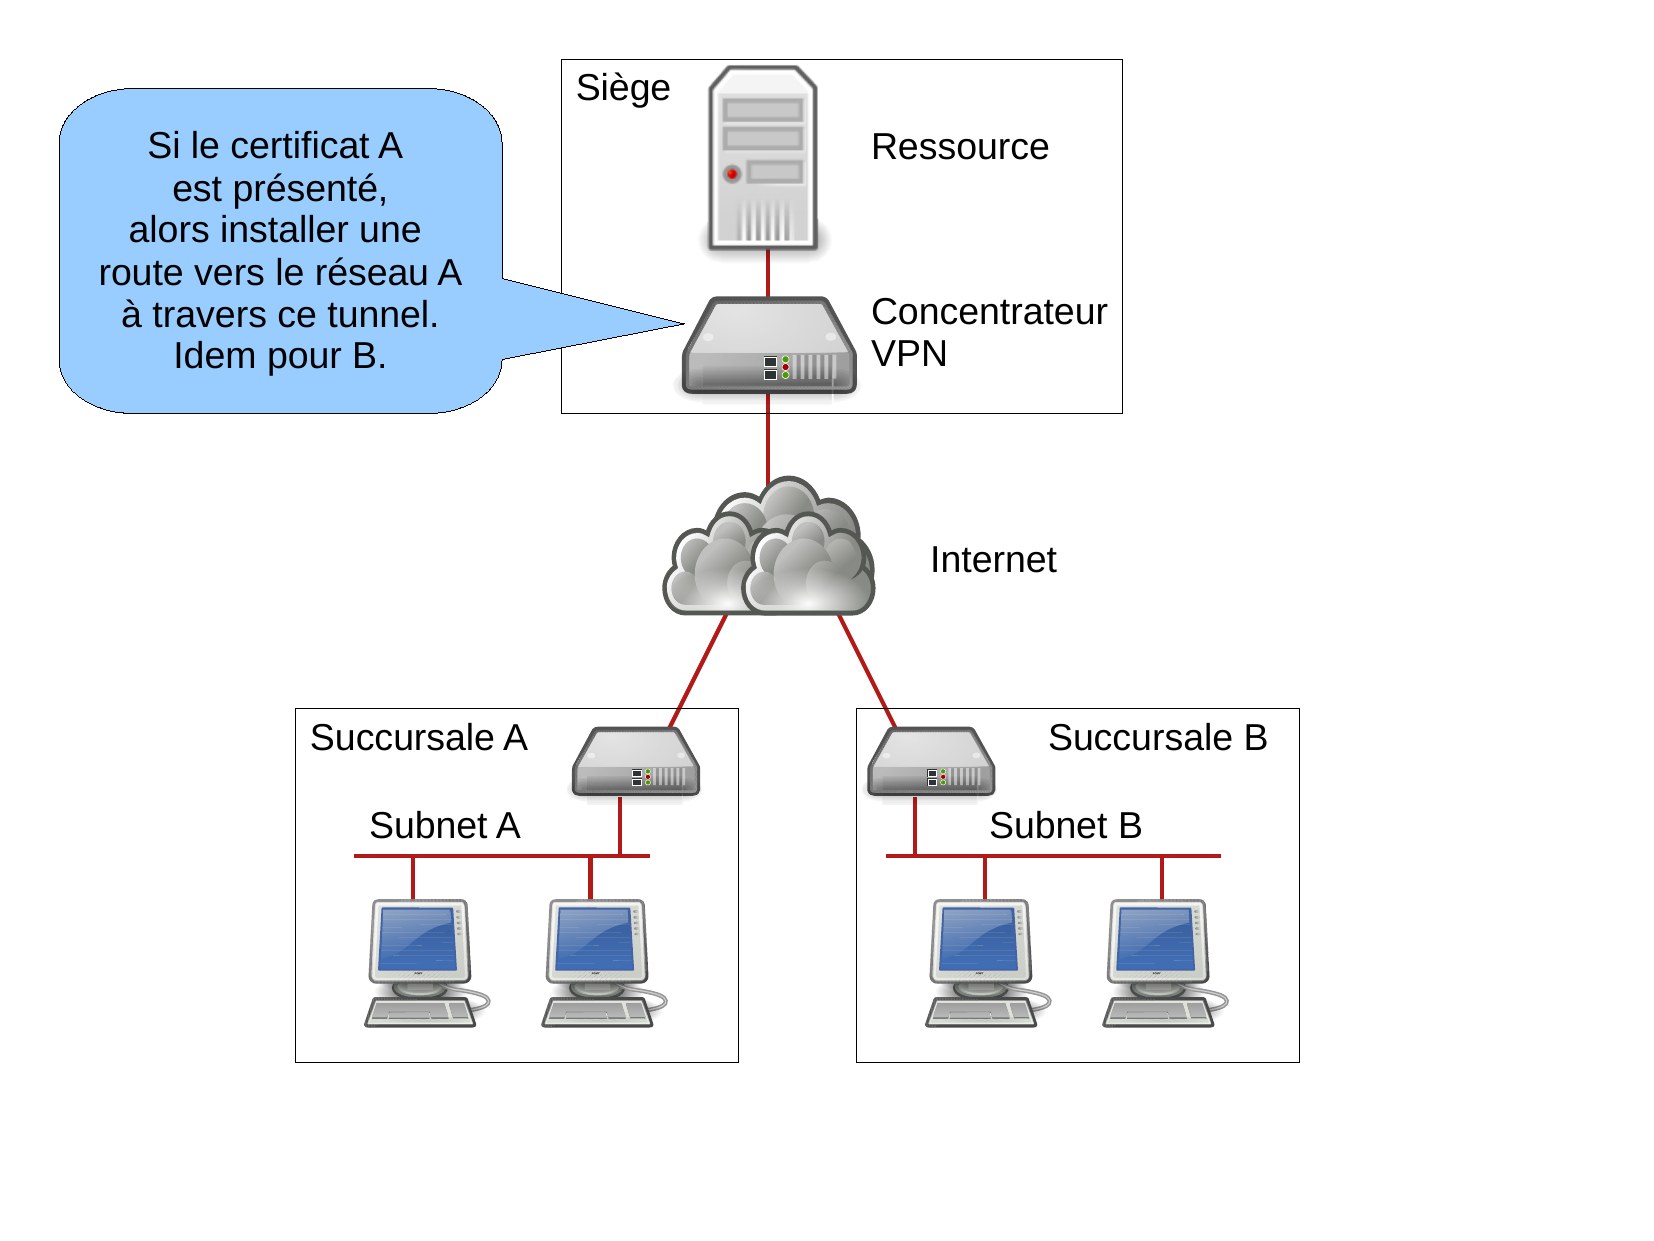

Siège
Si le certificat A
est présenté,
alors installer une
route vers le réseau A
à travers ce tunnel.
Idem pour B.
Ressource
Concentrateur VPN
Internet
Succursale A
Succursale B
Subnet A
Subnet B